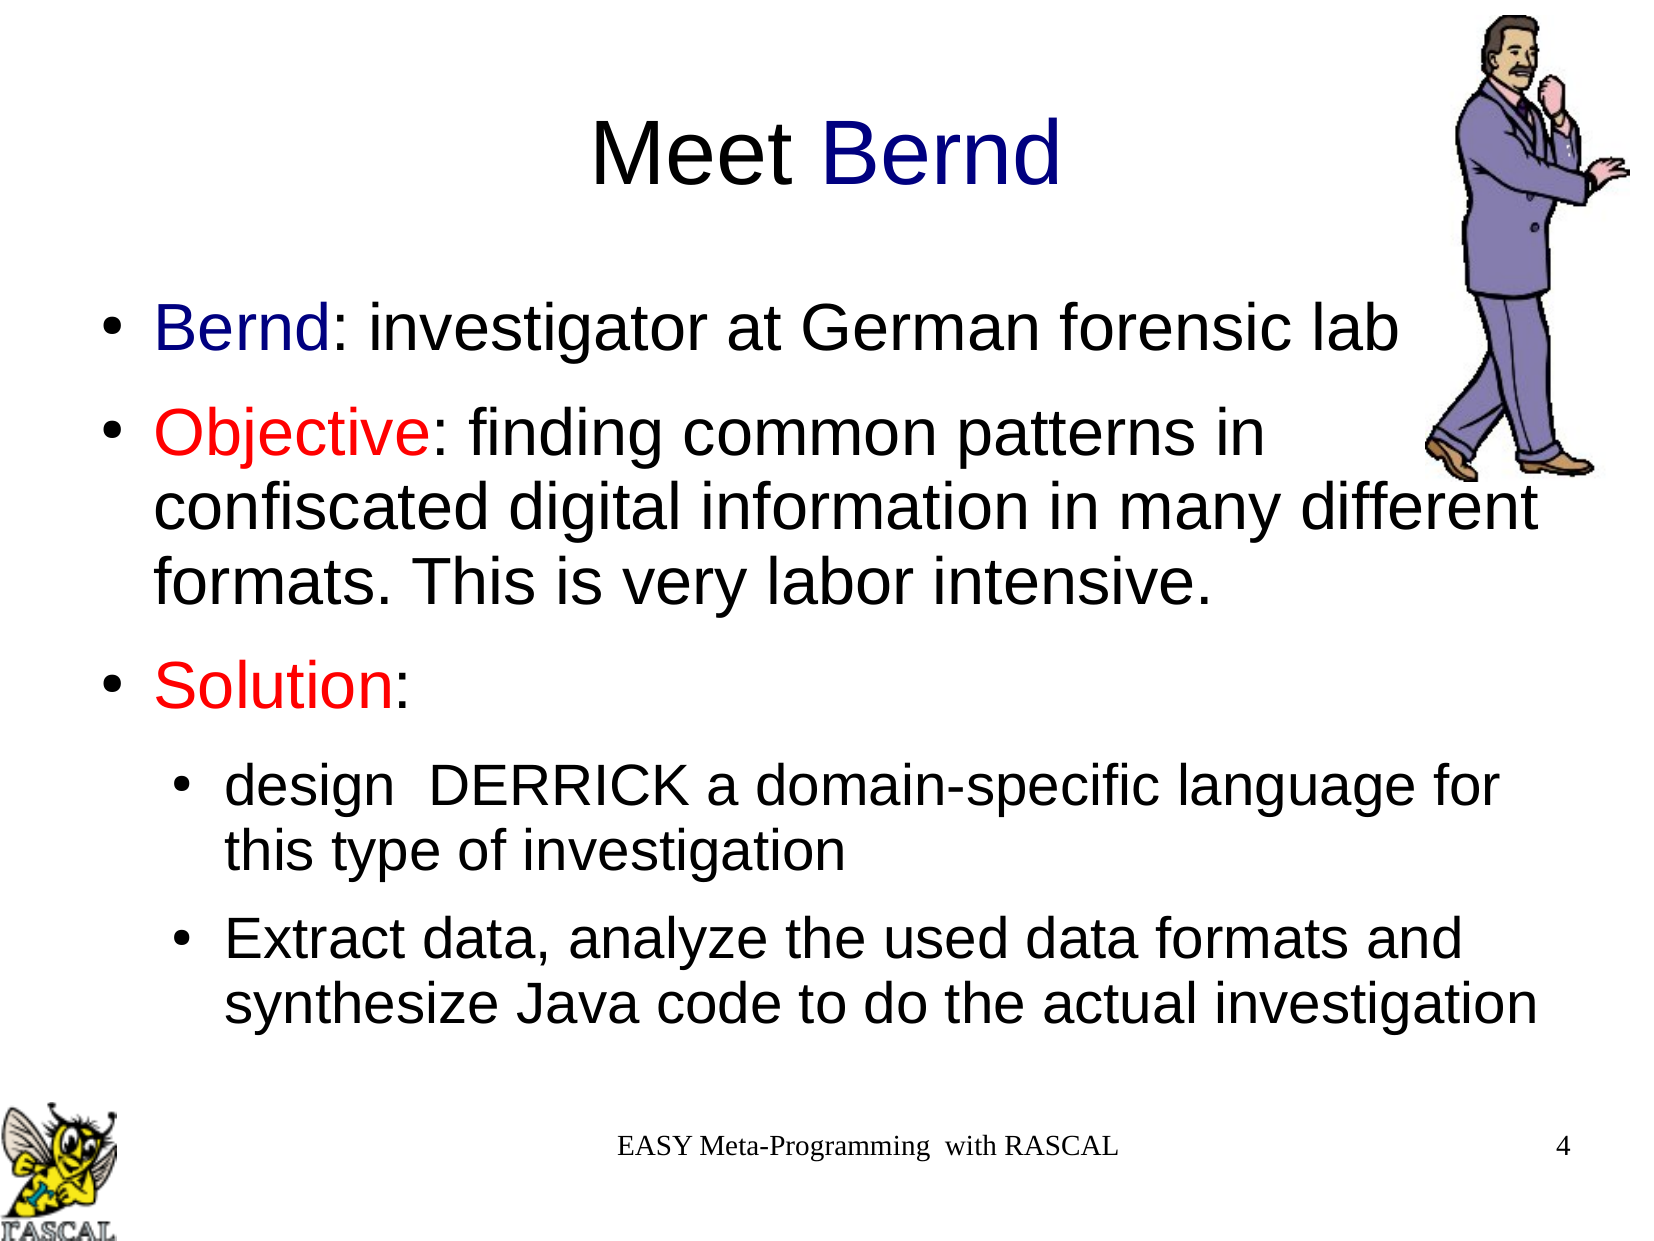

# Meet Bernd
Bernd: investigator at German forensic lab
Objective: finding common patterns in confiscated digital information in many different formats. This is very labor intensive.
Solution:
design DERRICK a domain-specific language for this type of investigation
Extract data, analyze the used data formats and synthesize Java code to do the actual investigation
4